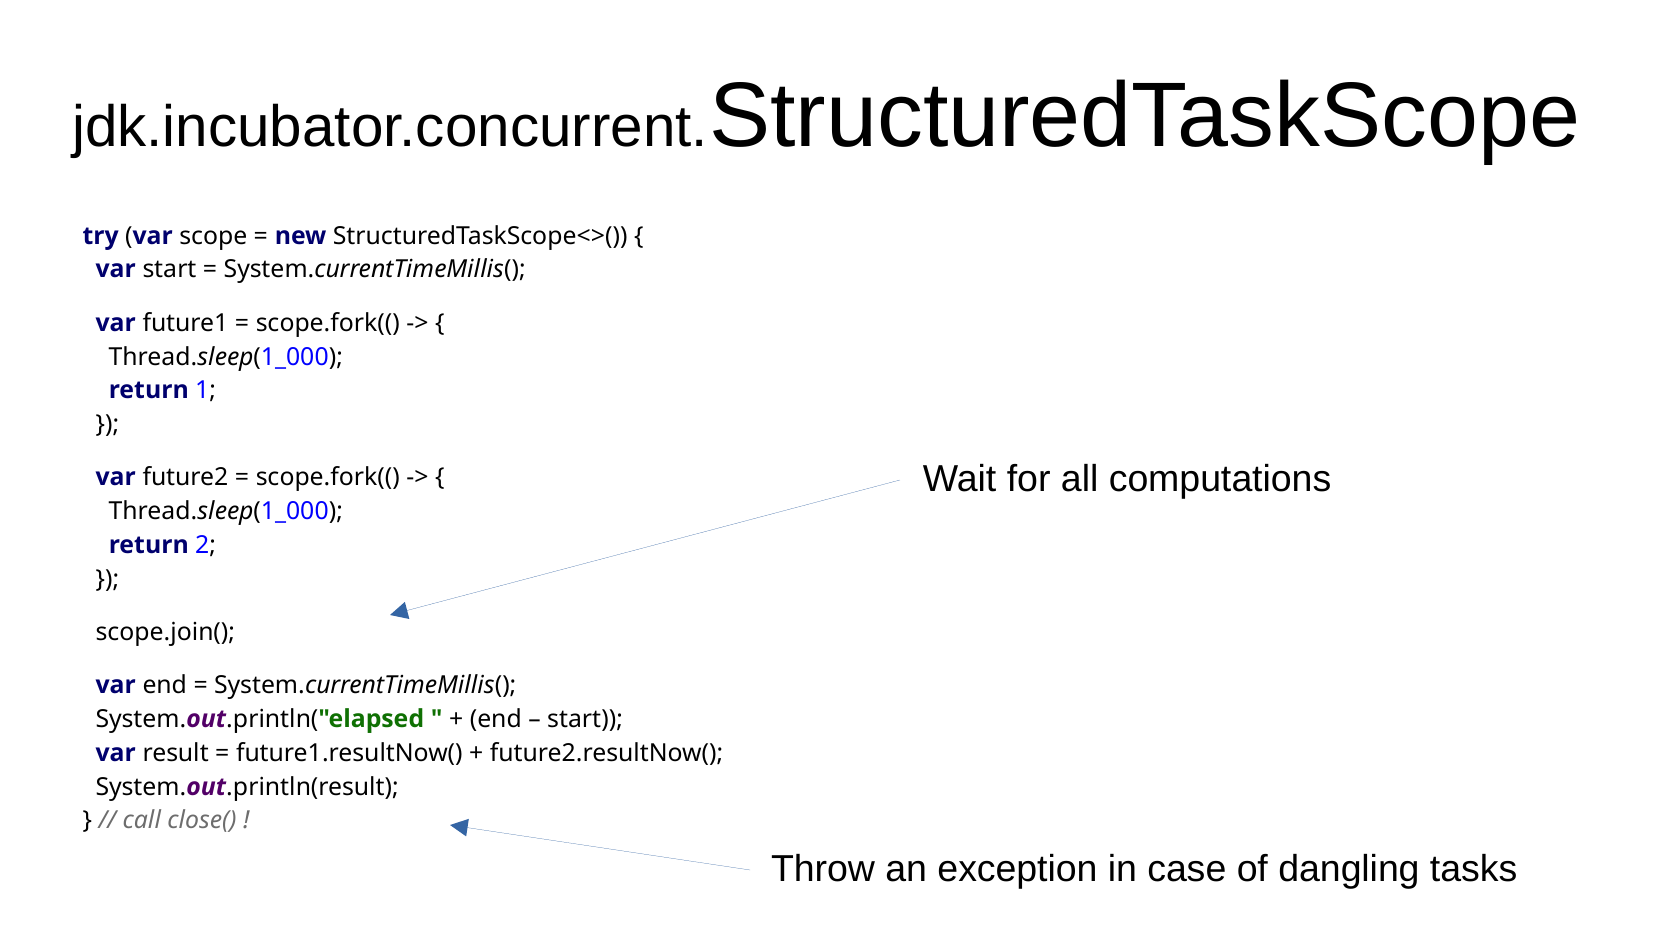

# jdk.incubator.concurrent.StructuredTaskScope
try (var scope = new StructuredTaskScope<>()) {
 var start = System.currentTimeMillis();
 var future1 = scope.fork(() -> {
 Thread.sleep(1_000);
 return 1;
 });
 var future2 = scope.fork(() -> {
 Thread.sleep(1_000);
 return 2;
 });
 scope.join();
 var end = System.currentTimeMillis();
 System.out.println("elapsed " + (end – start));
 var result = future1.resultNow() + future2.resultNow();
 System.out.println(result);
} // call close() !
Wait for all computations
Throw an exception in case of dangling tasks